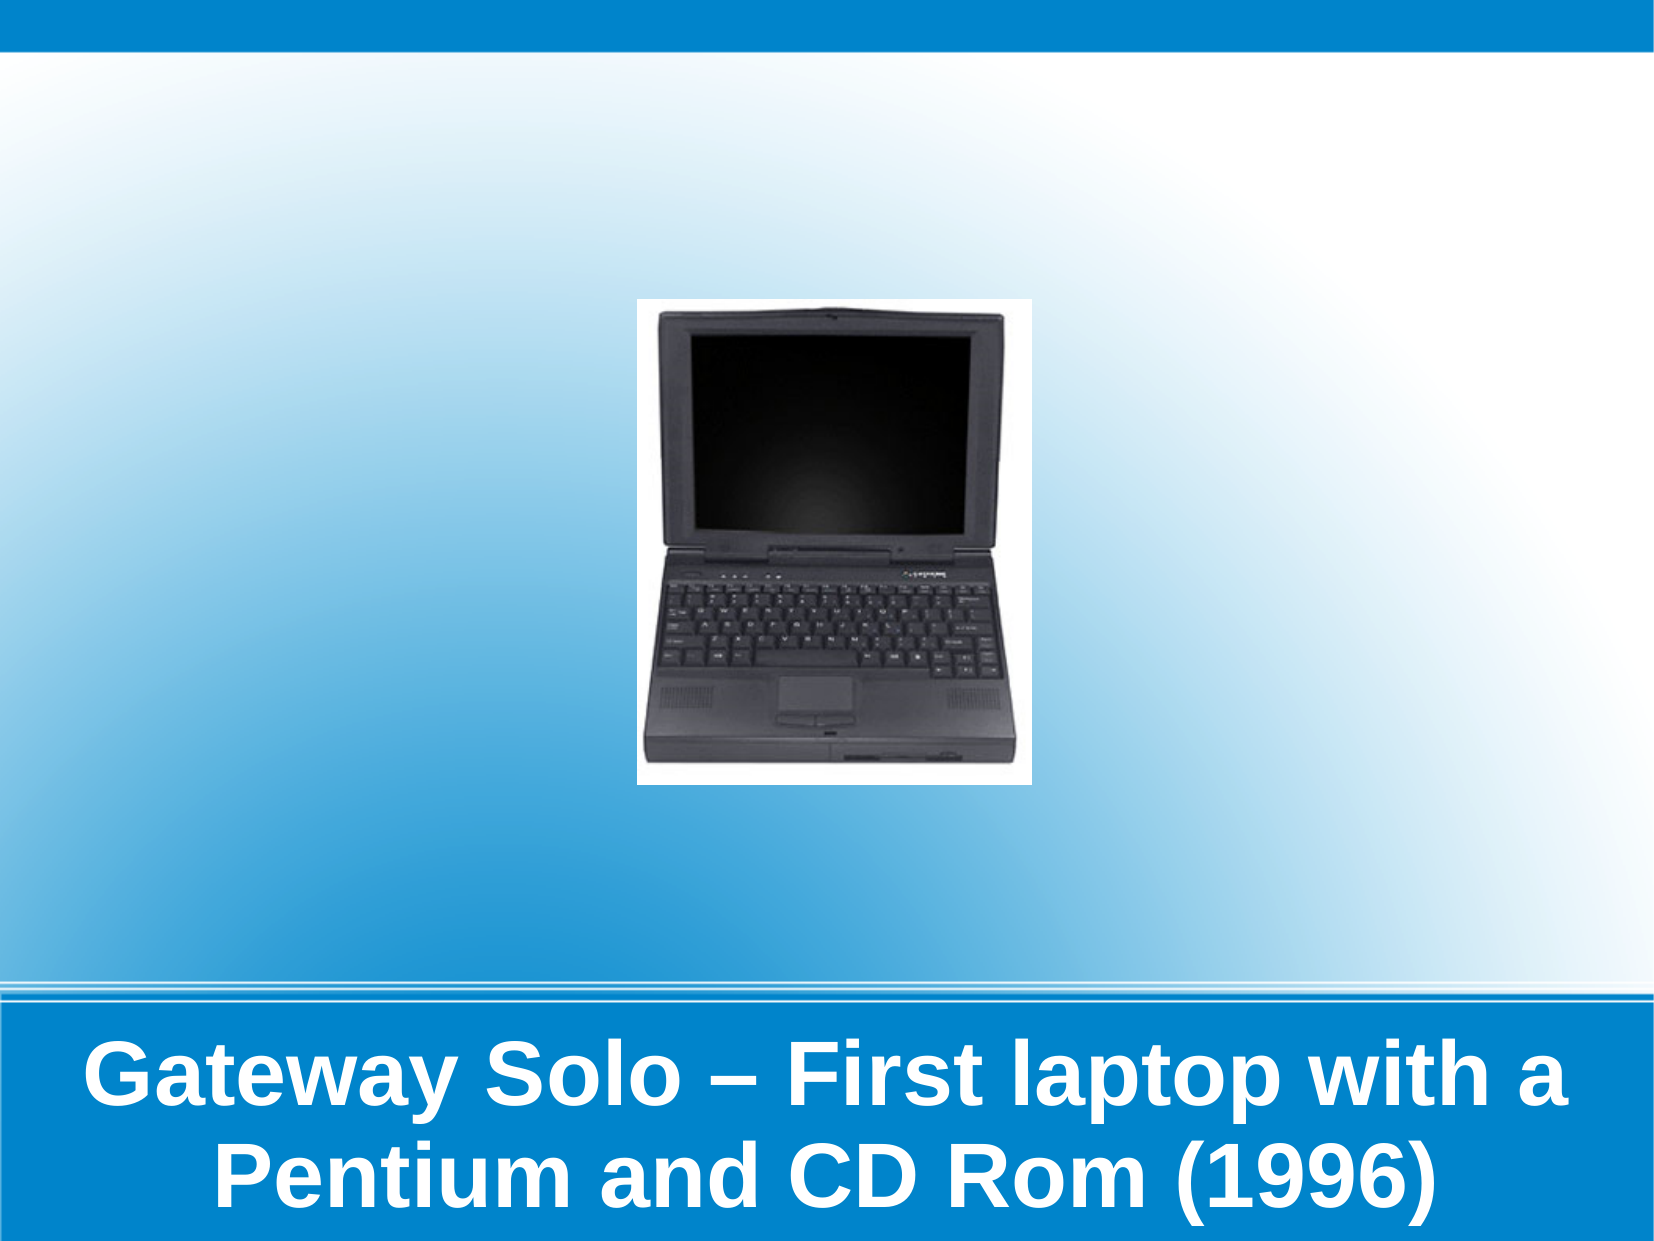

# Gateway Solo – First laptop with a Pentium and CD Rom (1996)